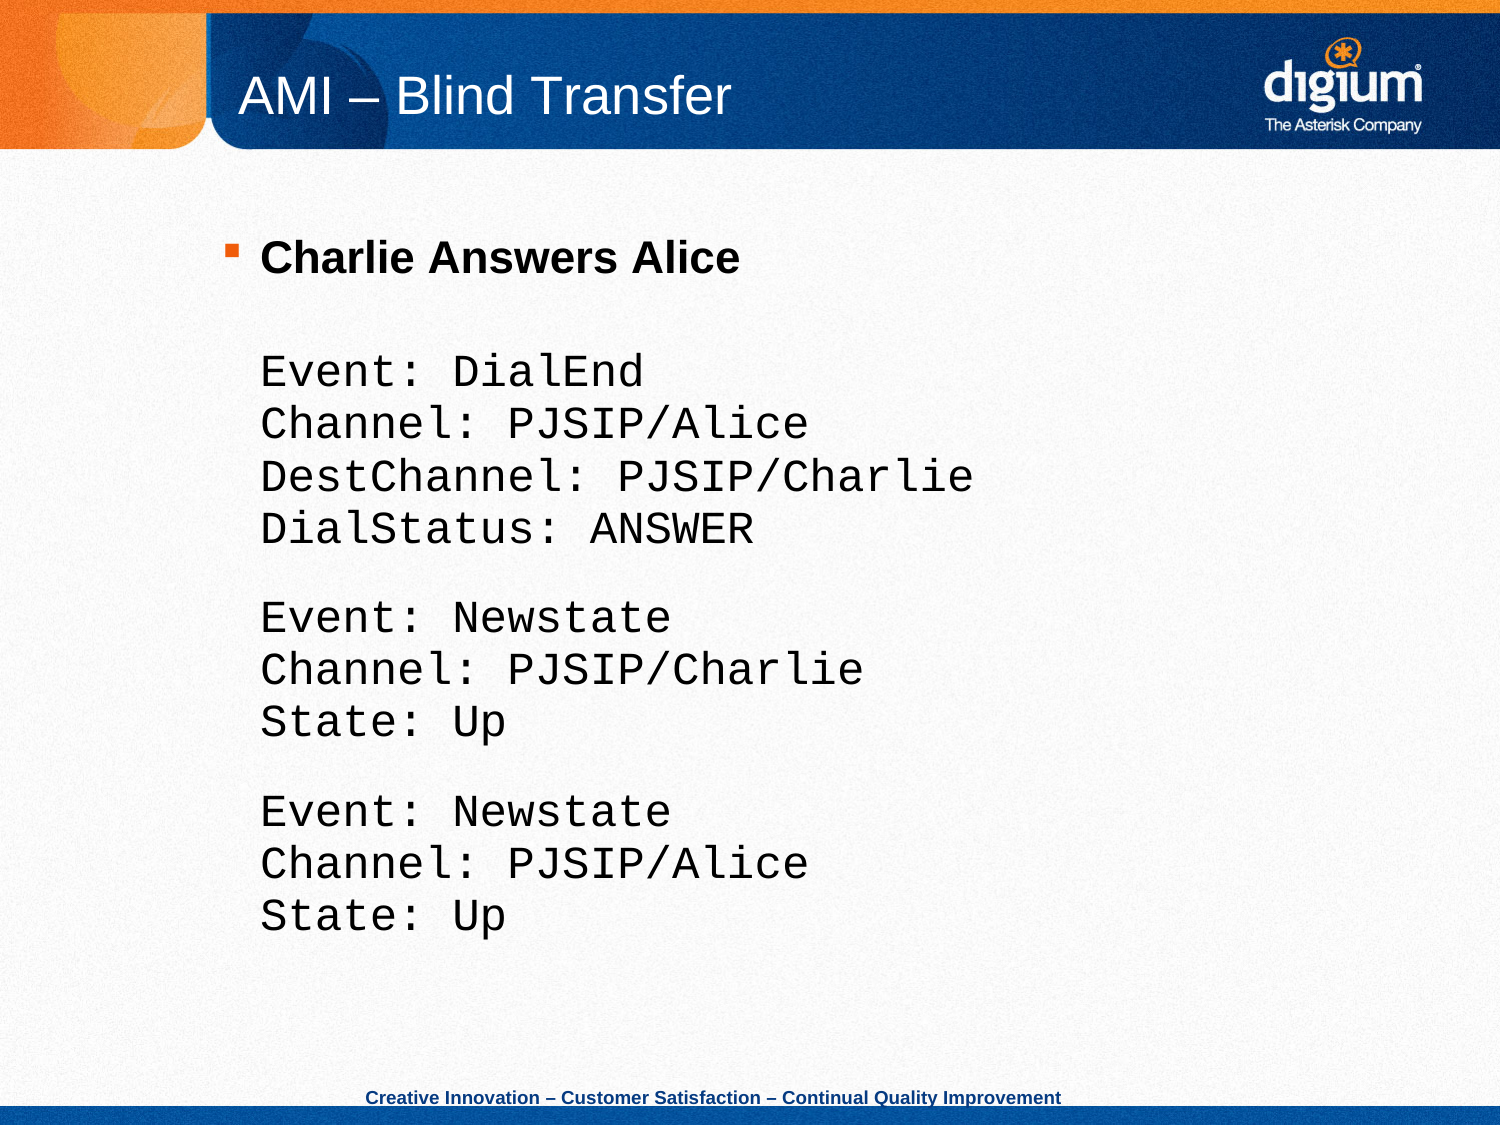

# AMI – Blind Transfer
Charlie Answers Alice
Event: DialEnd
Channel: PJSIP/Alice
DestChannel: PJSIP/Charlie
DialStatus: ANSWER
Event: Newstate
Channel: PJSIP/Charlie
State: Up
Event: Newstate
Channel: PJSIP/Alice
State: Up